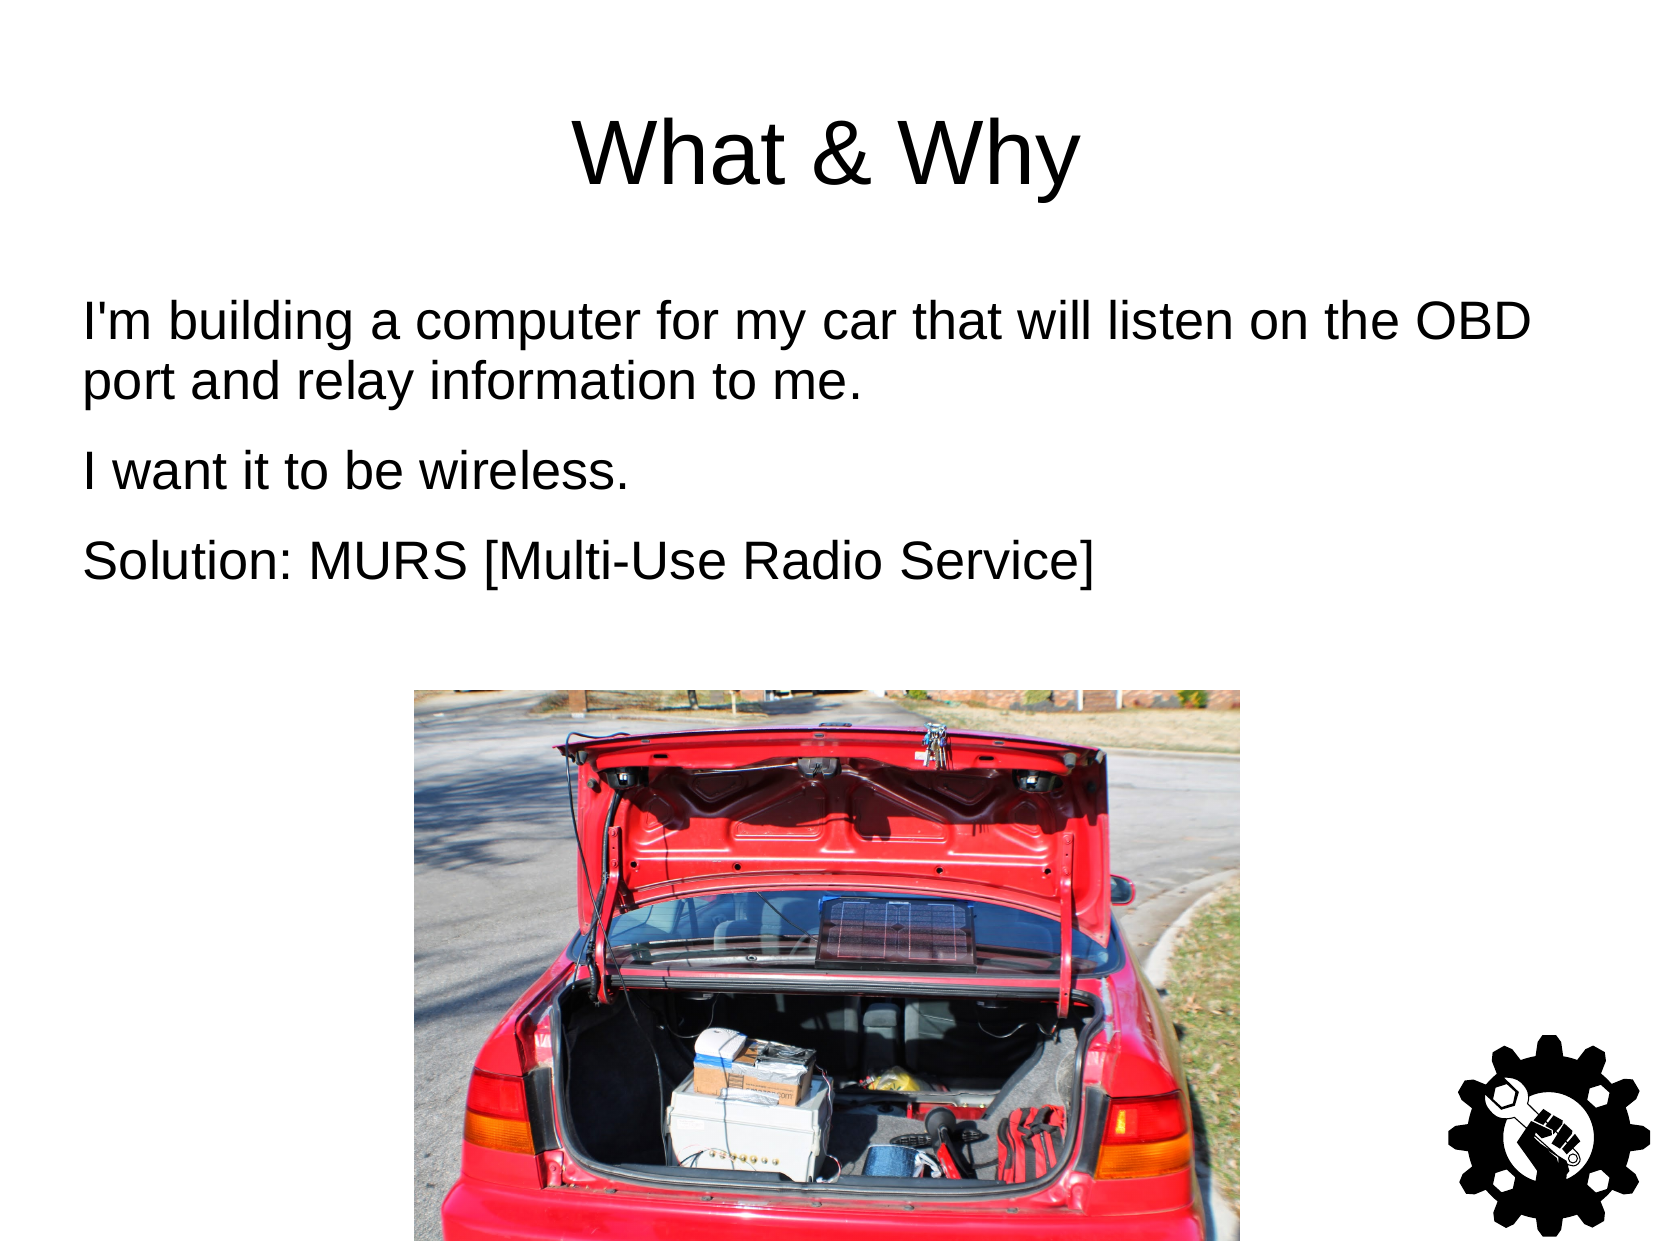

# What & Why
I'm building a computer for my car that will listen on the OBD port and relay information to me.
I want it to be wireless.
Solution: MURS [Multi-Use Radio Service]